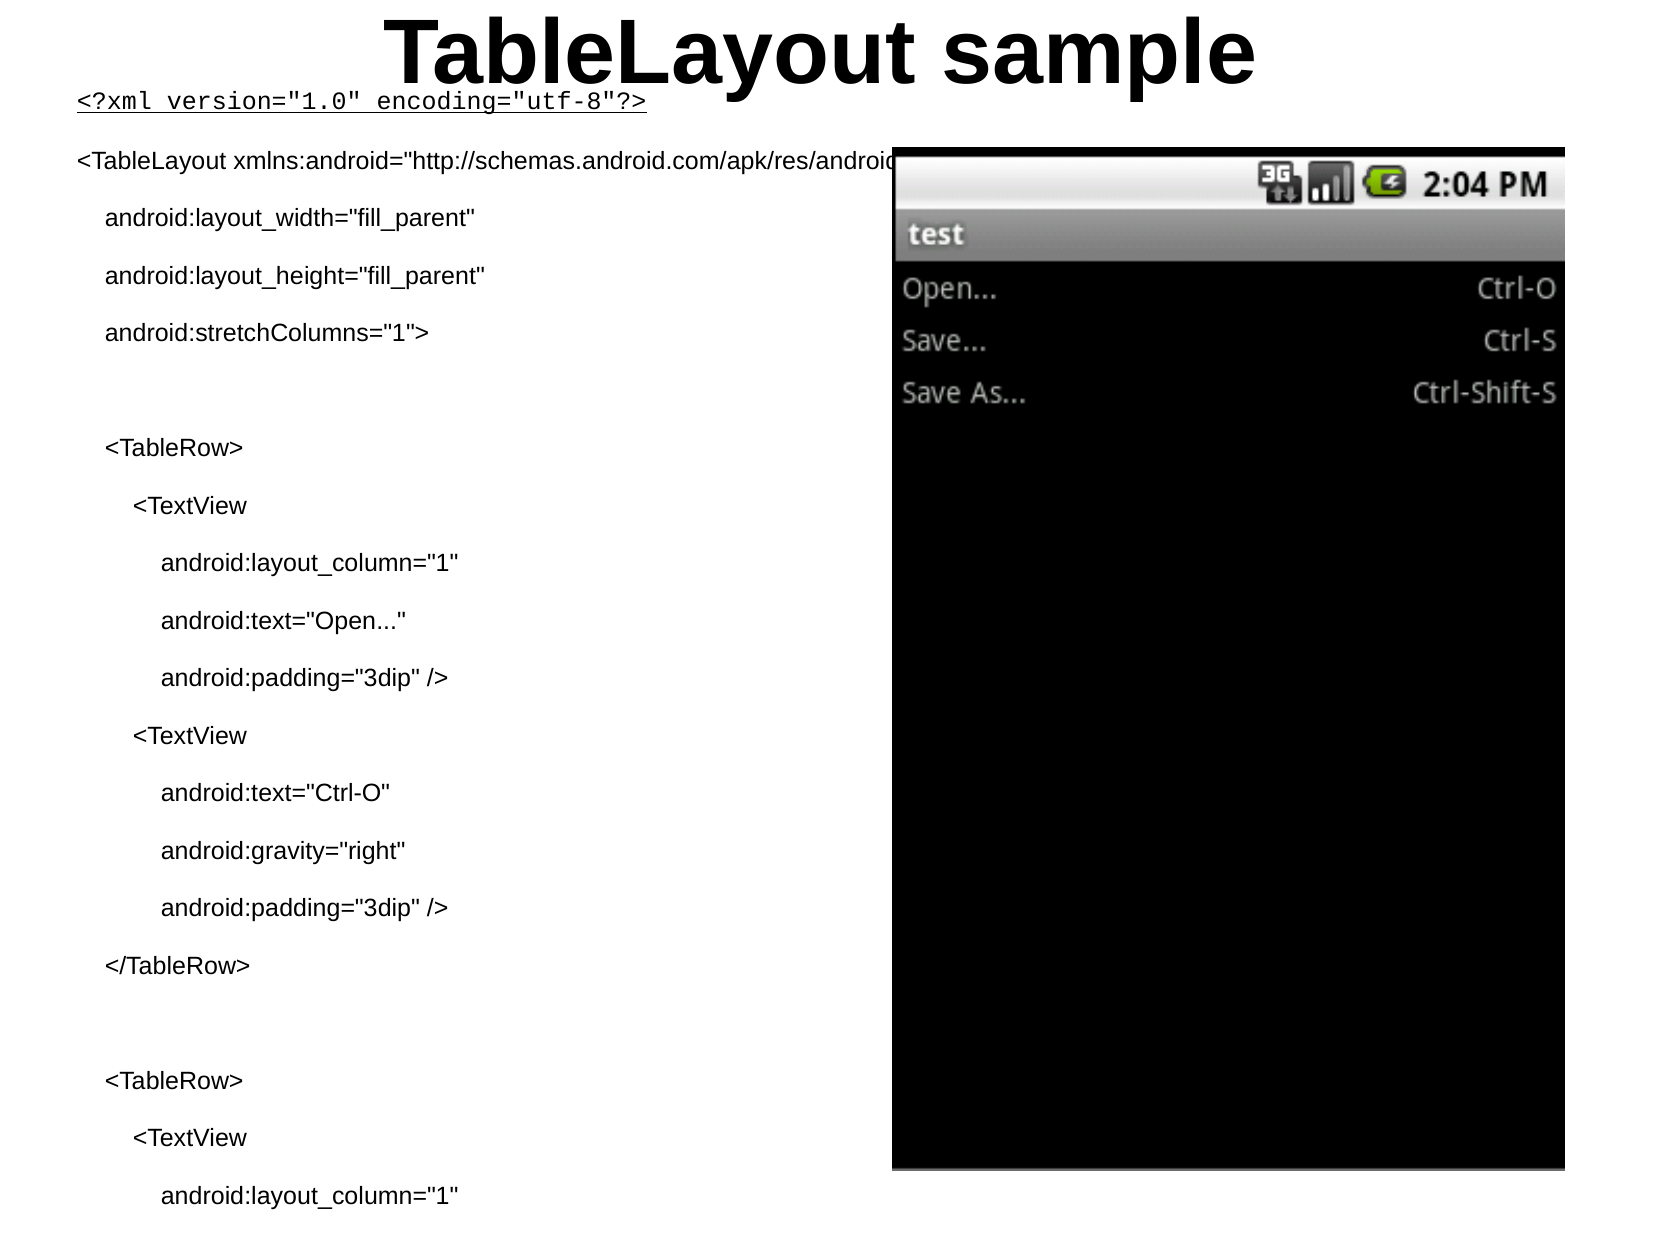

# TableLayout sample
<?xml version="1.0" encoding="utf-8"?>
<TableLayout xmlns:android="http://schemas.android.com/apk/res/android"
 android:layout_width="fill_parent"
 android:layout_height="fill_parent"
 android:stretchColumns="1">
 <TableRow>
 <TextView
 android:layout_column="1"
 android:text="Open..."
 android:padding="3dip" />
 <TextView
 android:text="Ctrl-O"
 android:gravity="right"
 android:padding="3dip" />
 </TableRow>
 <TableRow>
 <TextView
 android:layout_column="1"
 android:text="Save..."
 android:padding="3dip" />
 <TextView
 android:text="Ctrl-S"
 android:gravity="right"
 android:padding="3dip" />
 </TableRow>
 <TableRow>
 <TextView
 android:layout_column="1"
 android:text="Save As..."
 android:padding="3dip" />
 <TextView
 android:text="Ctrl-Shift-S"
 android:gravity="right"
 android:padding="3dip" />
 </TableRow>
</TableLayout>